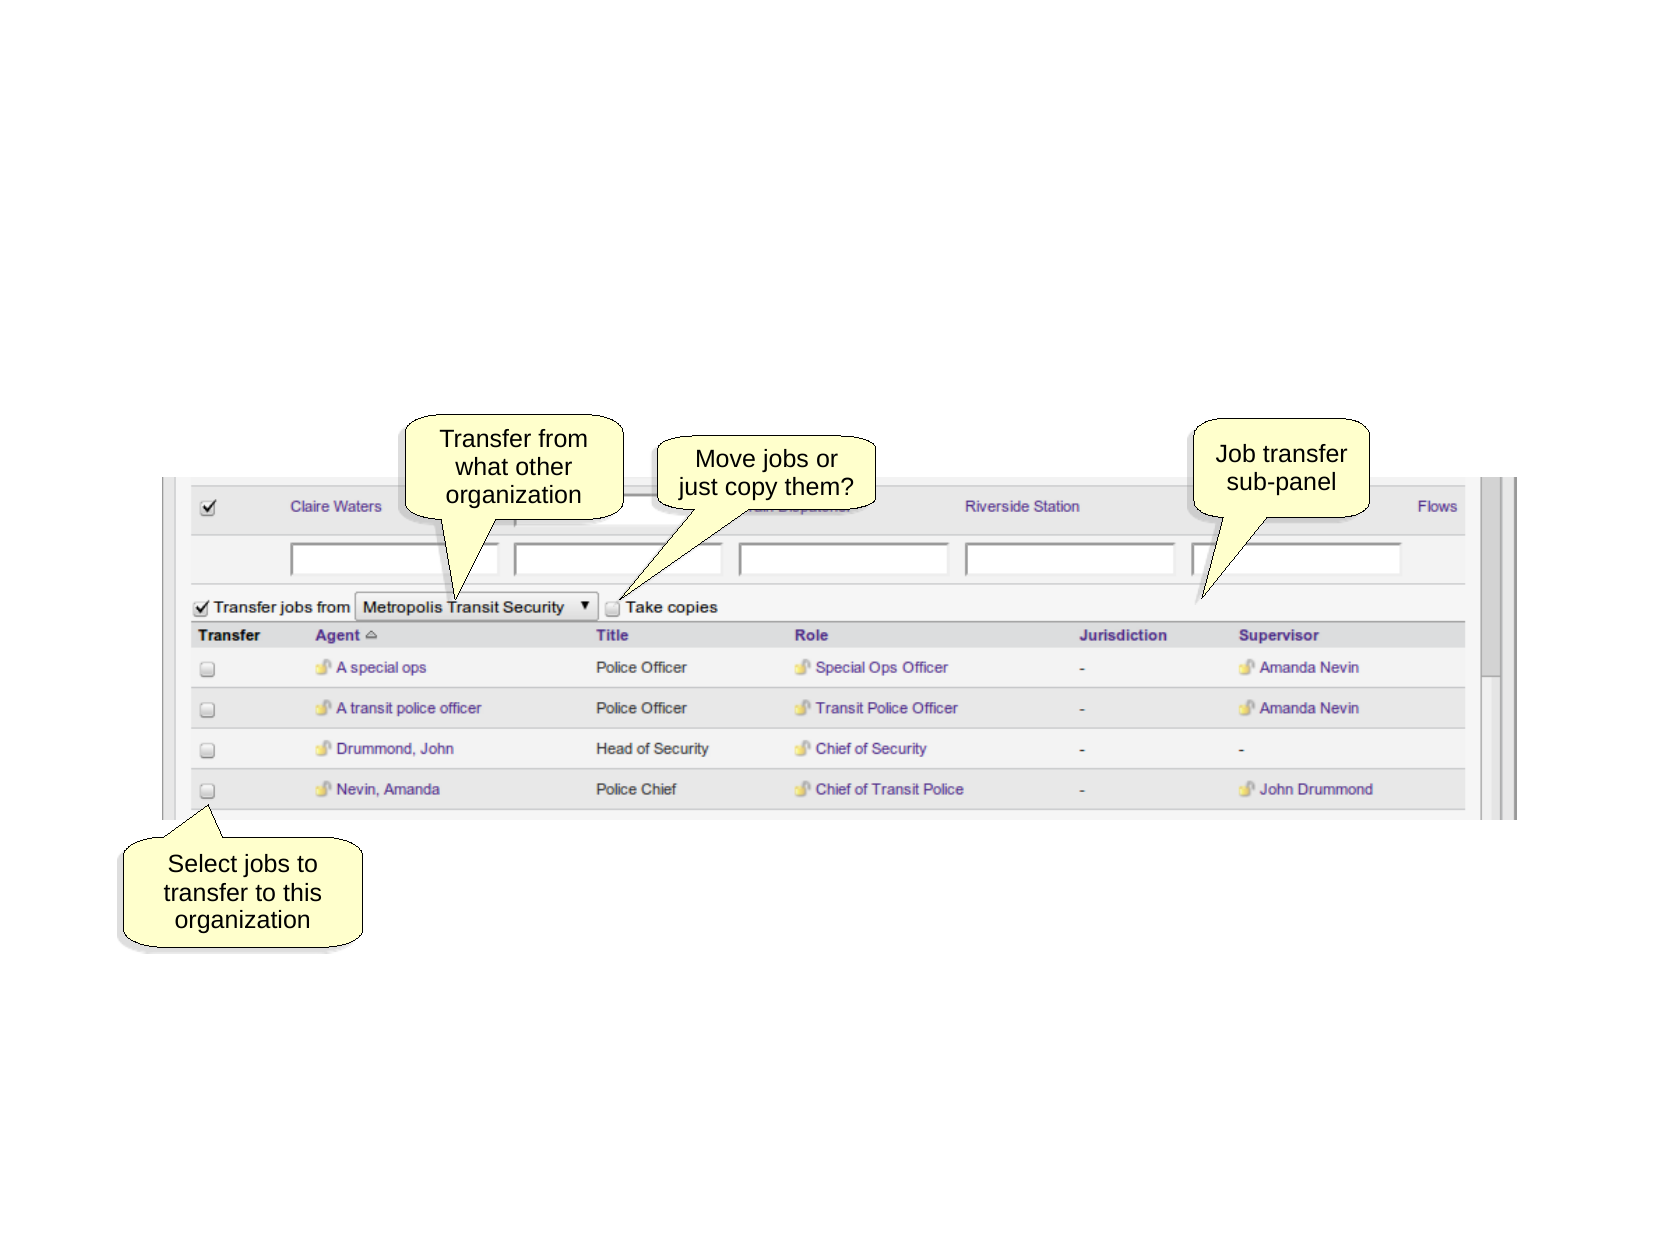

Transfer from what other organization
Job transfer sub-panel
Move jobs or just copy them?
Select jobs to transfer to this organization